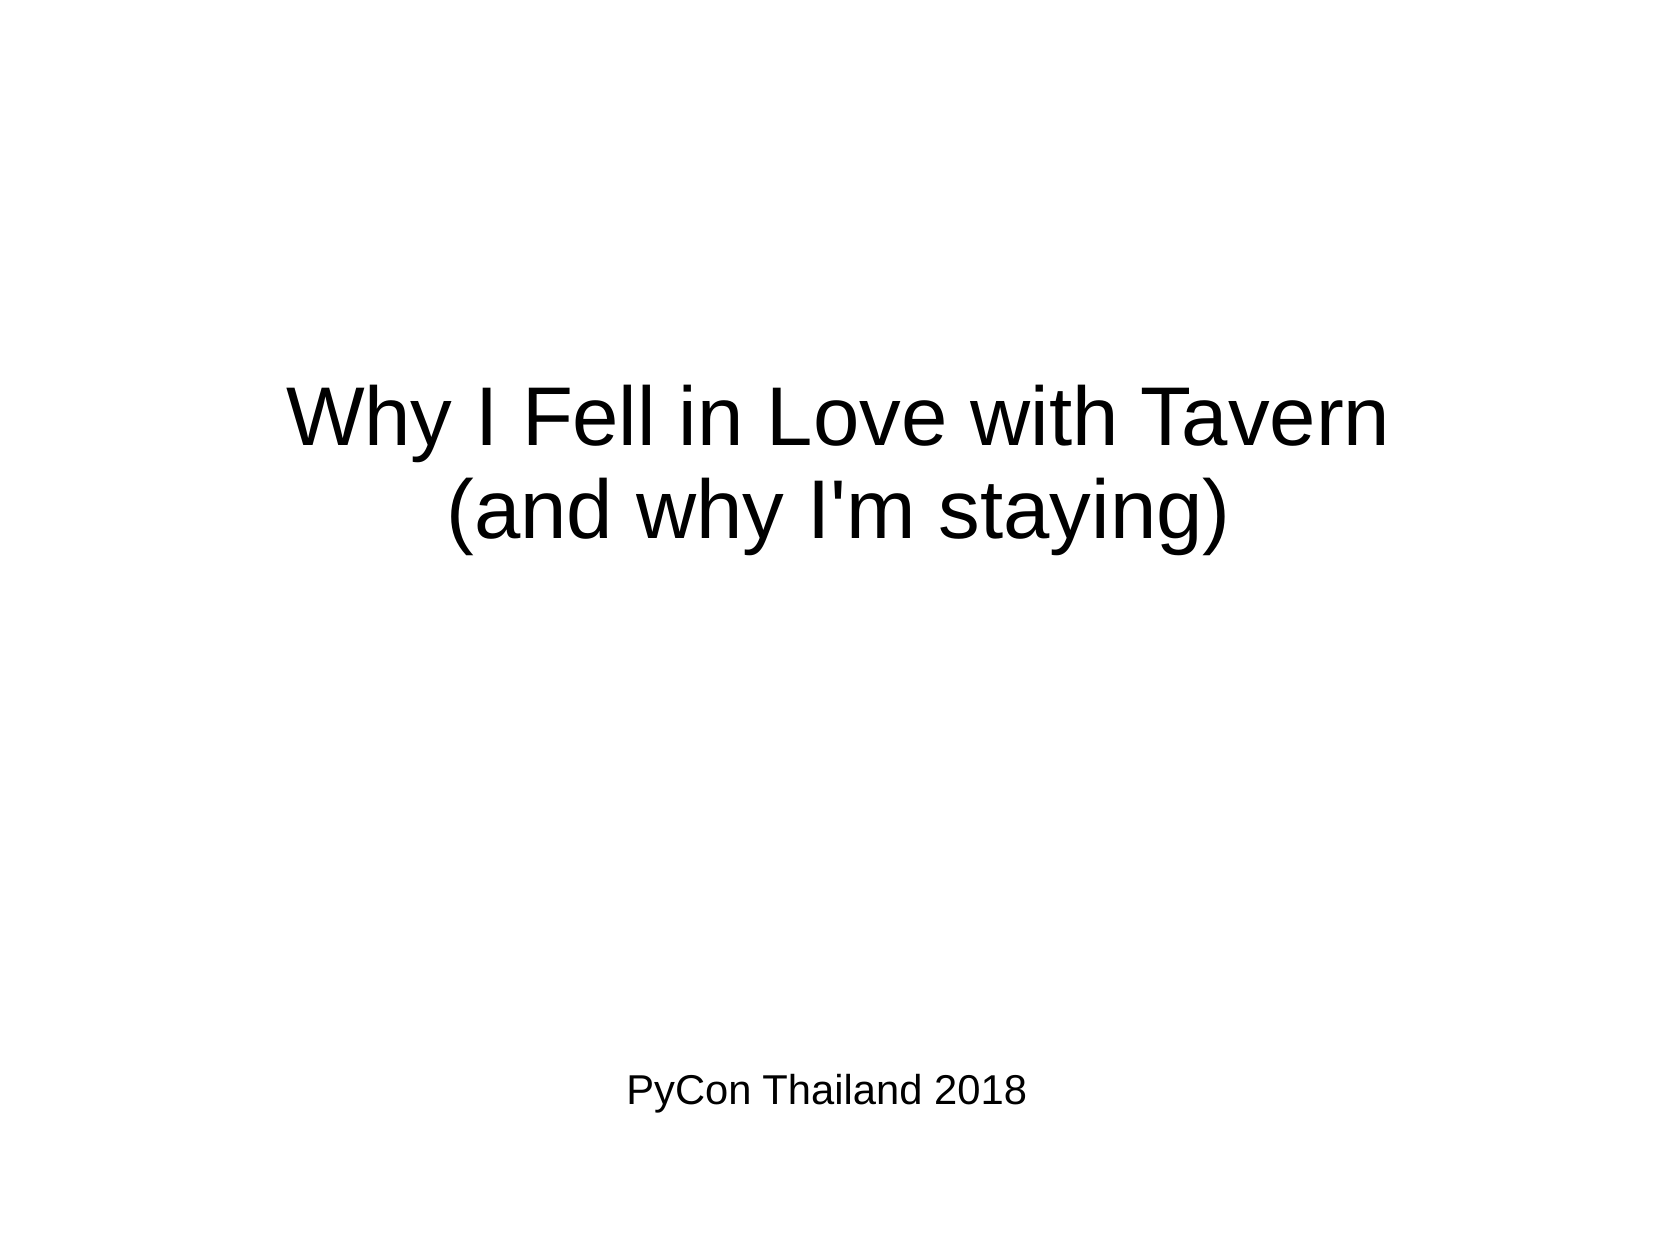

# Why I Fell in Love with Tavern (and why I'm staying)
PyCon Thailand 2018